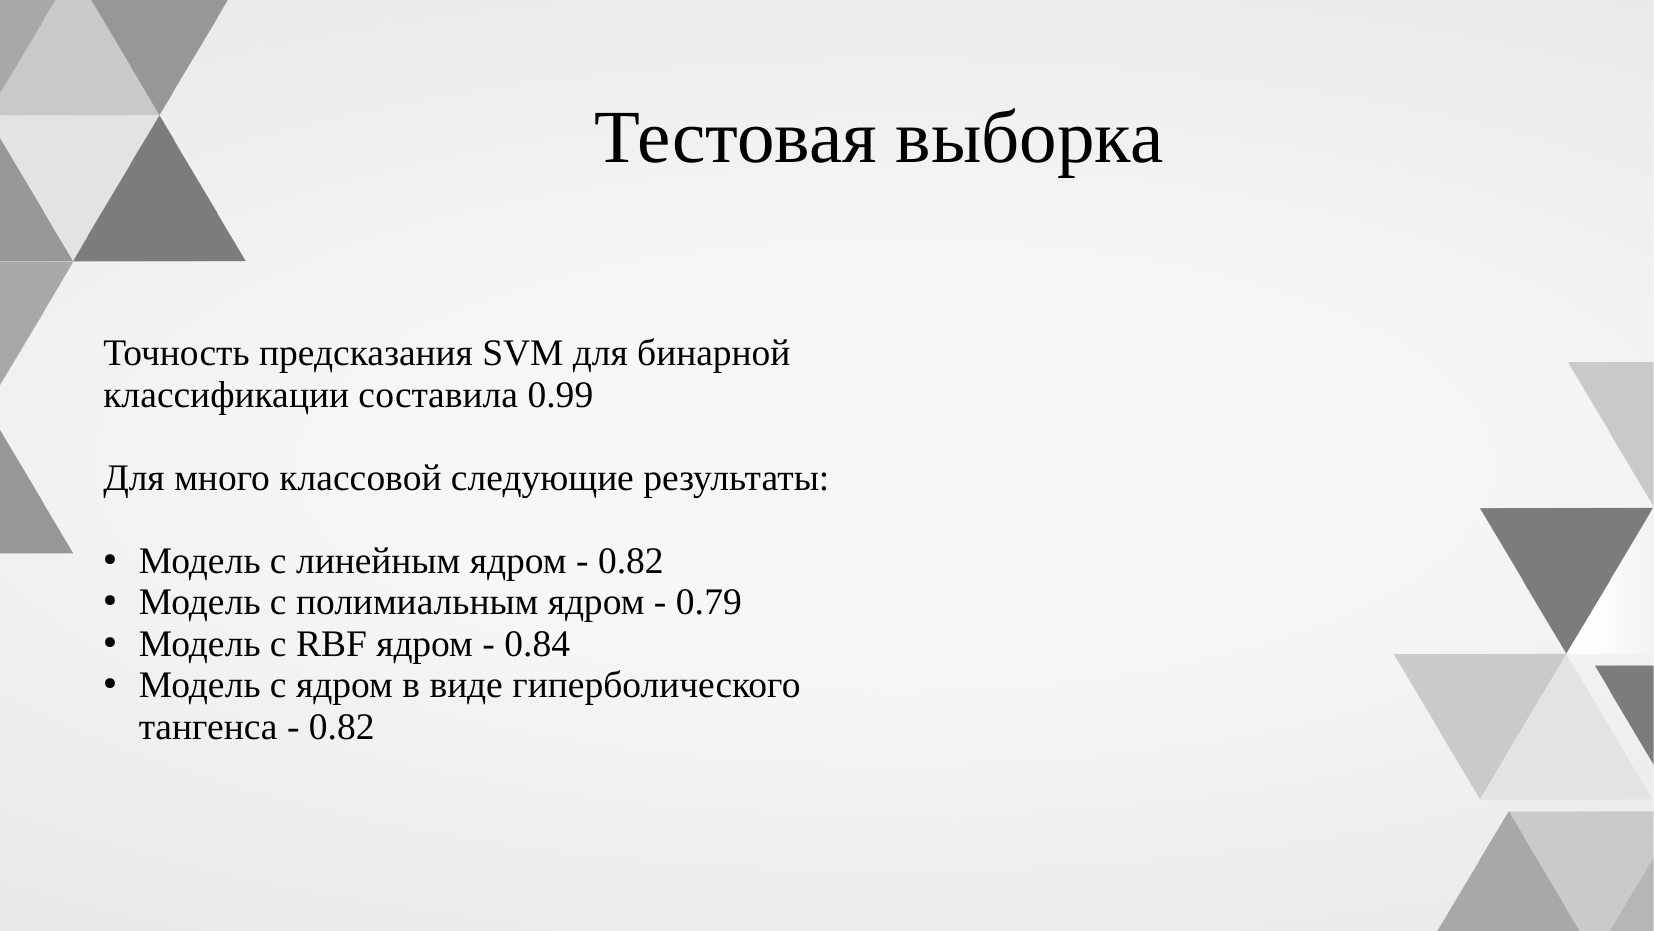

Тестовая выборка
Точность предсказания SVM для бинарной классификации составила 0.99
Для много классовой следующие результаты:
Модель с линейным ядром - 0.82
Модель с полимиальным ядром - 0.79
Модель с RBF ядром - 0.84
Модель с ядром в виде гиперболического тангенса - 0.82